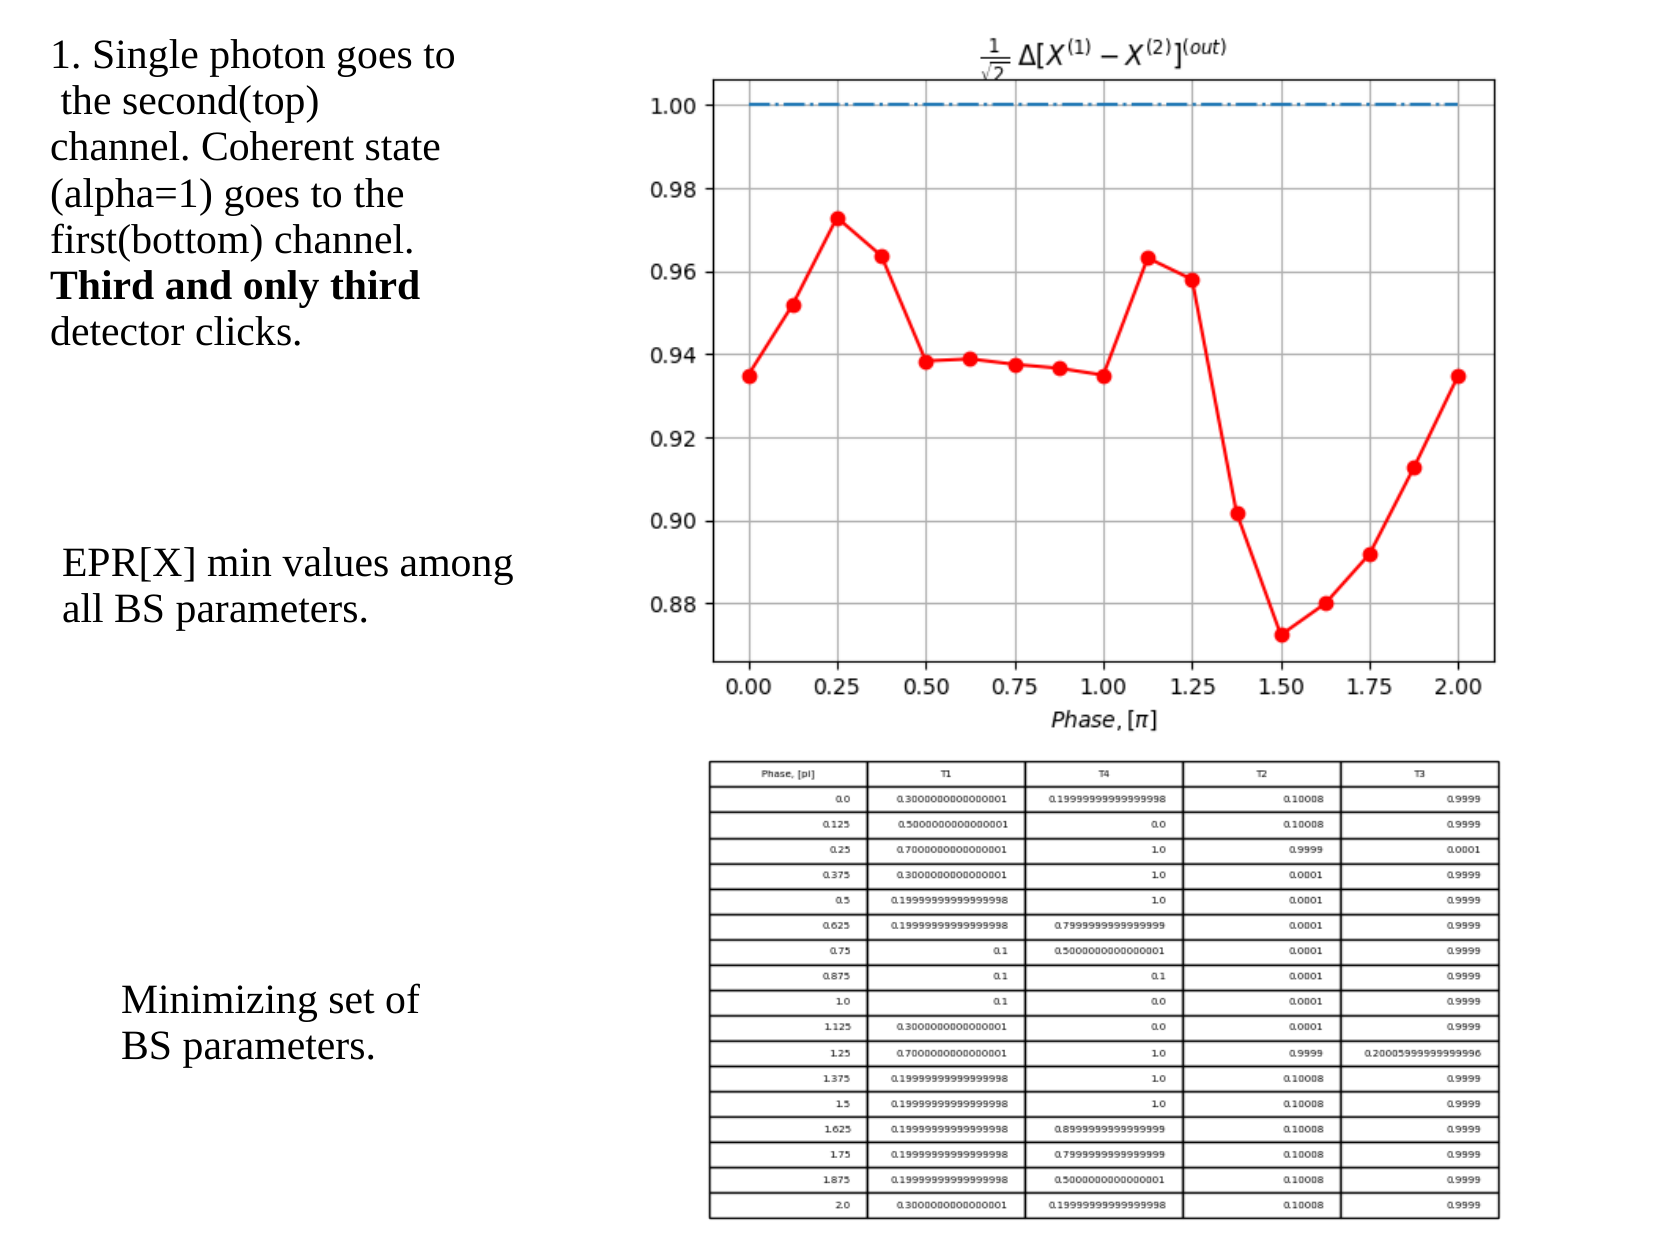

1. Single photon goes to the second(top) channel. Coherent state (alpha=1) goes to the first(bottom) channel. Third and only third detector clicks.
EPR[X] min values among all BS parameters.
Minimizing set of BS parameters.